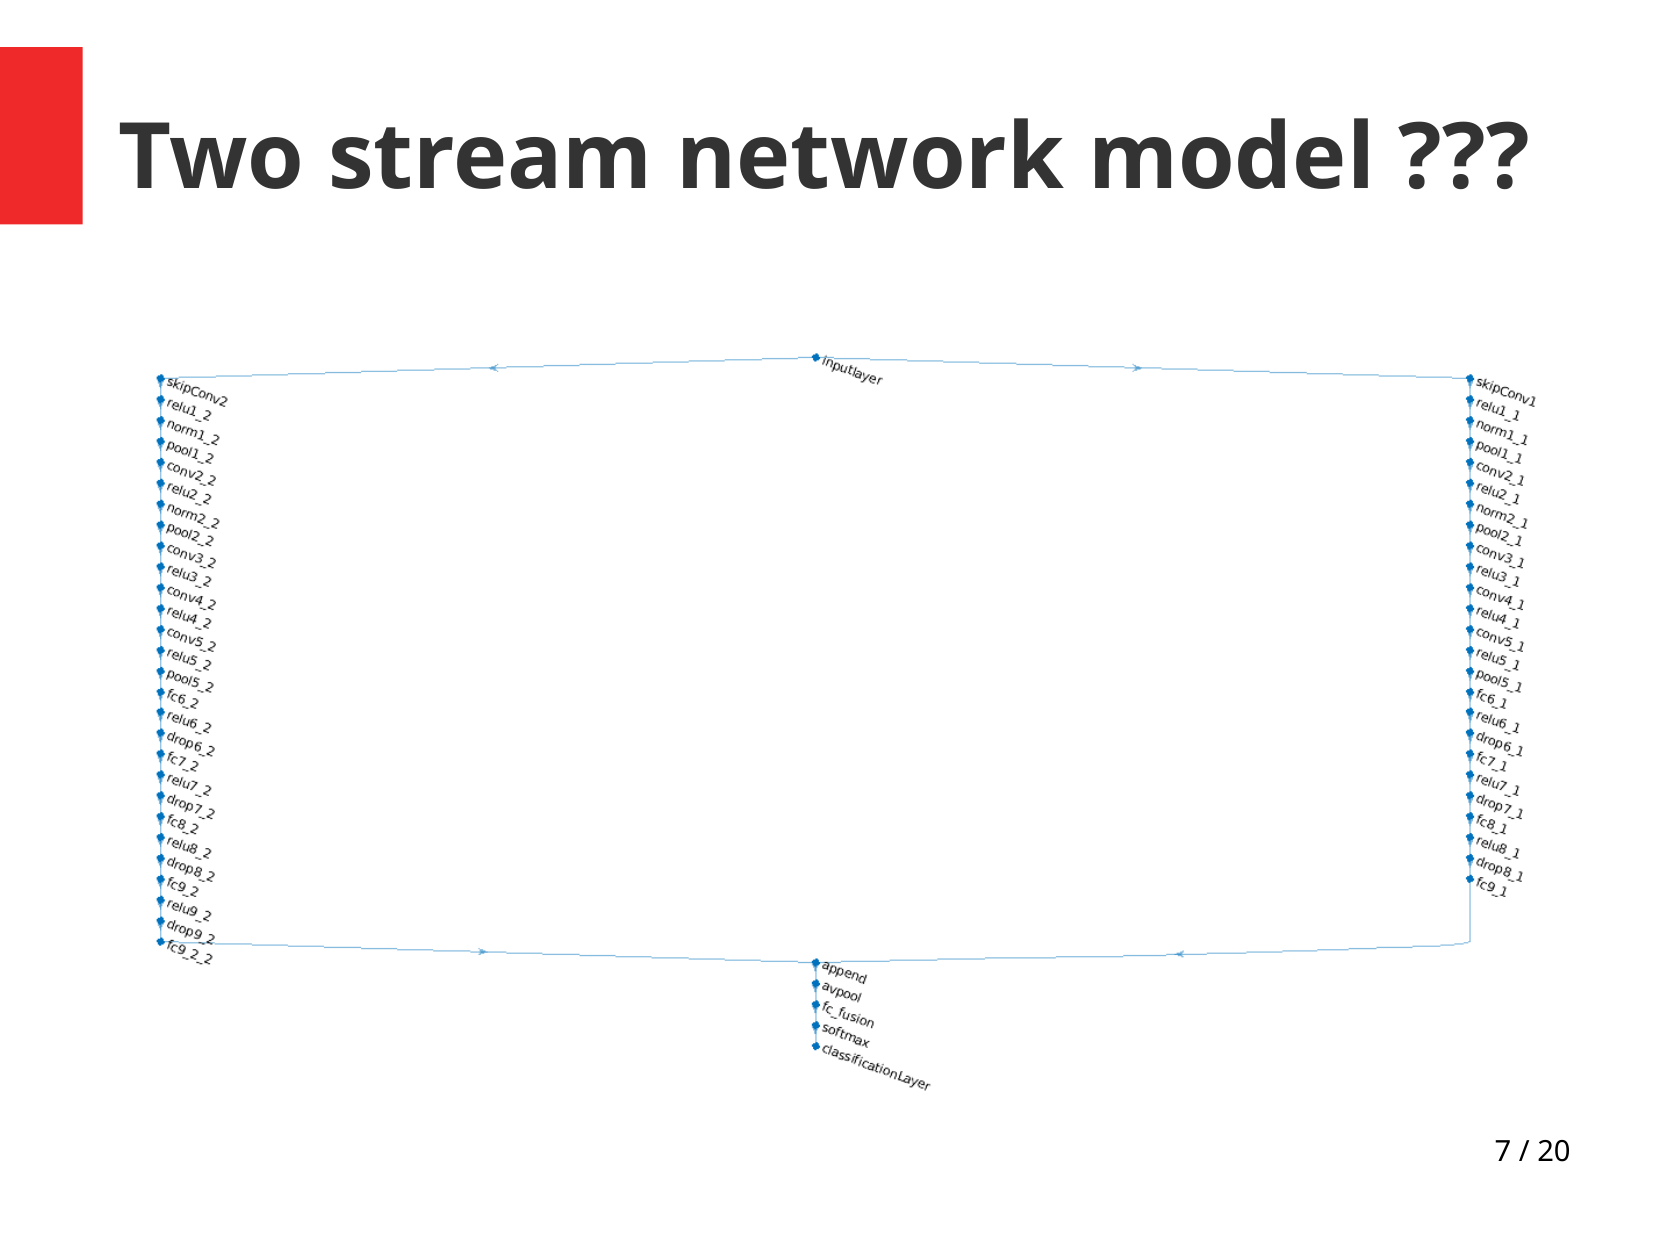

# Two stream network model ???
7